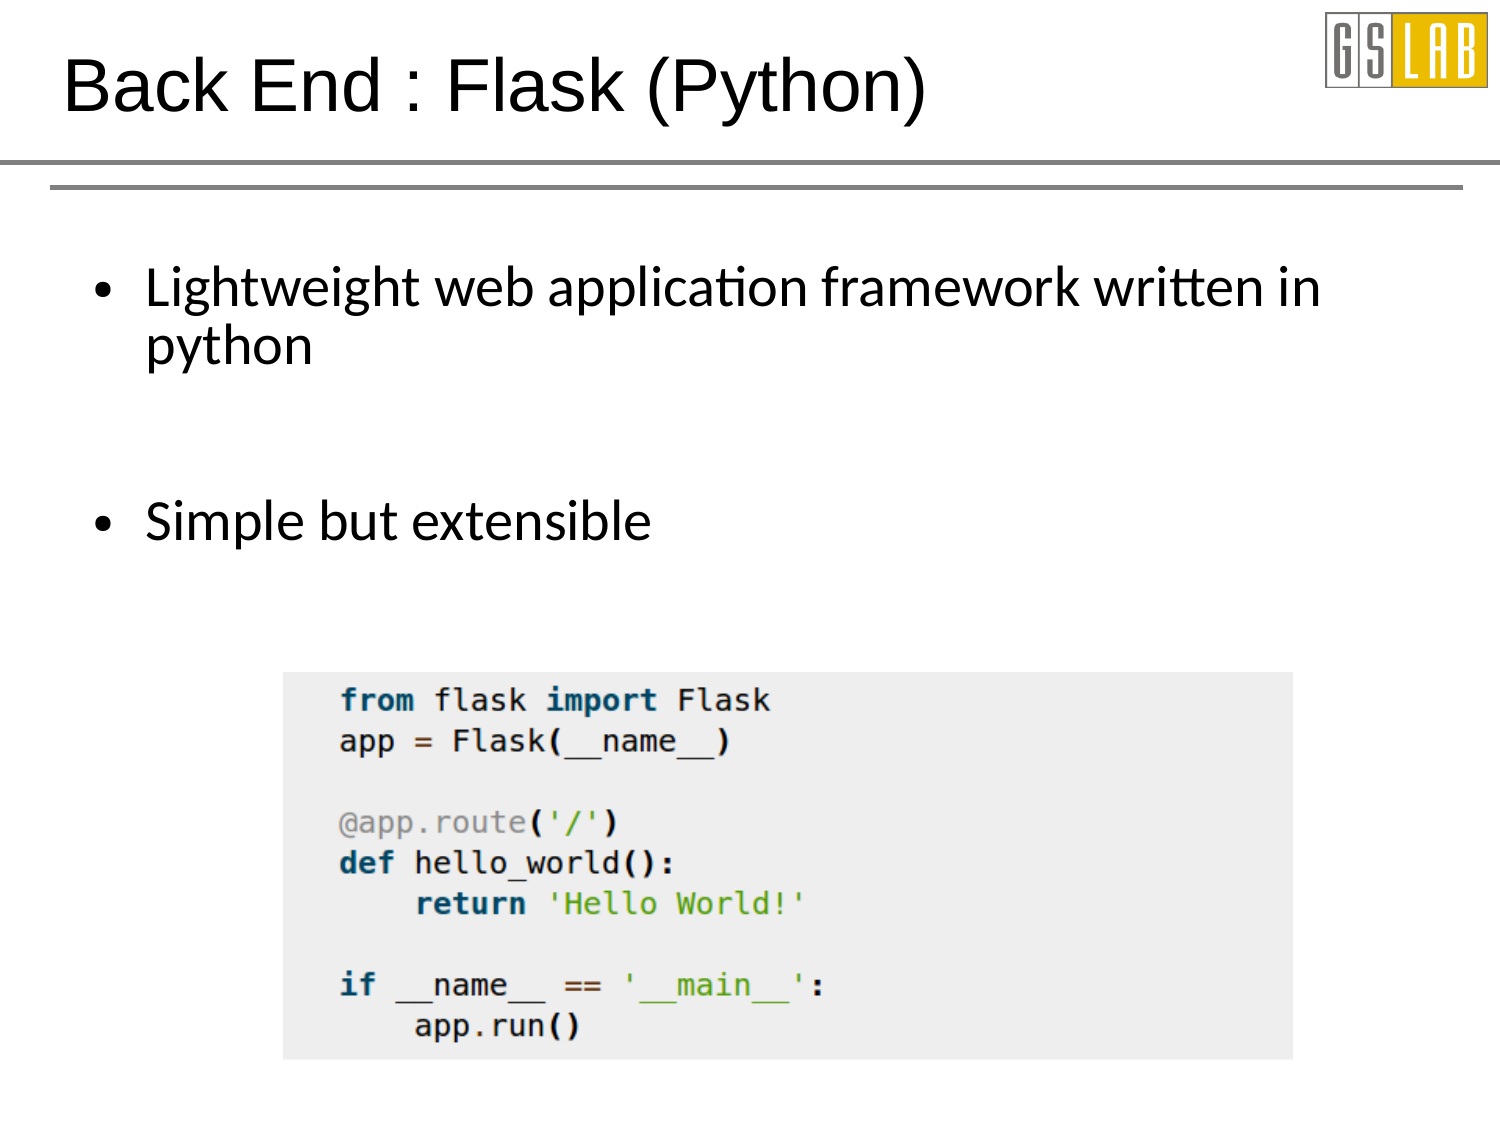

# Back End : Flask (Python)
Lightweight web application framework written in python
Simple but extensible